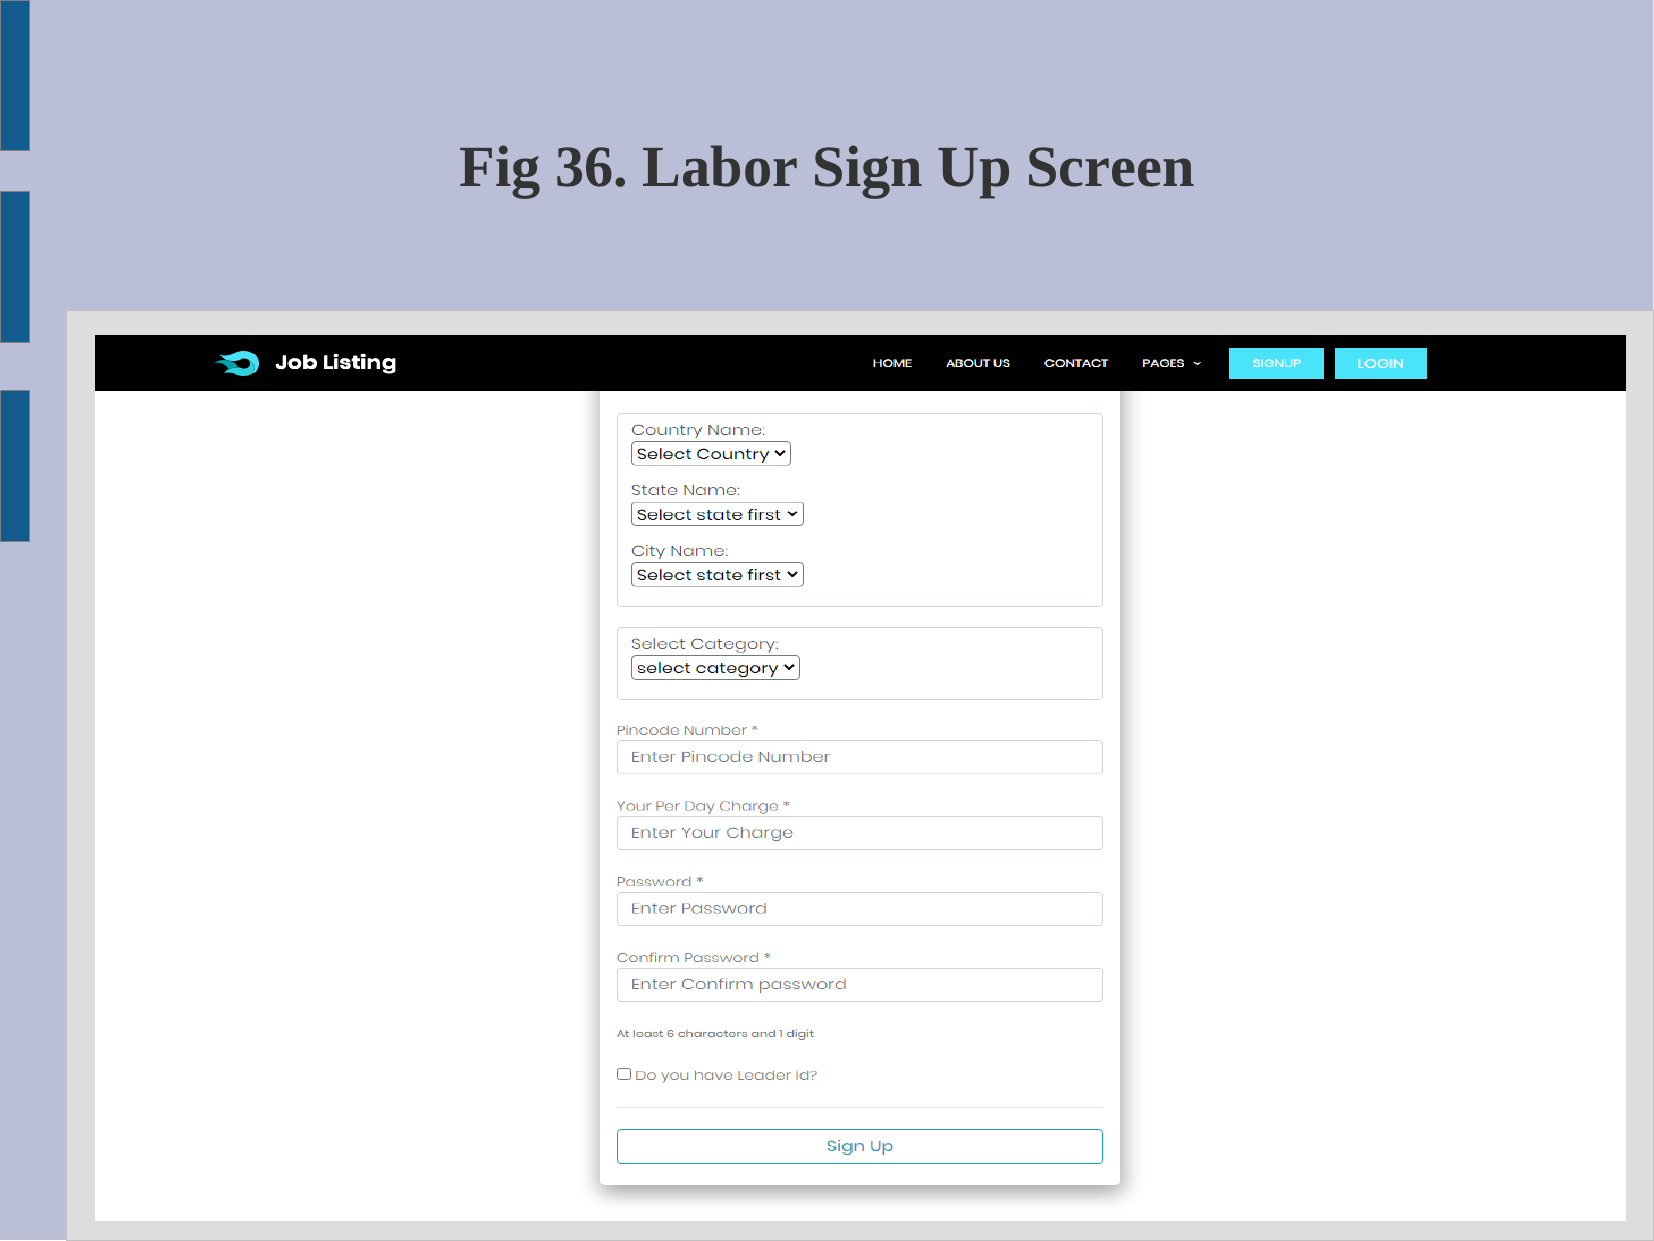

# Fig 36. Labor Sign Up Screen